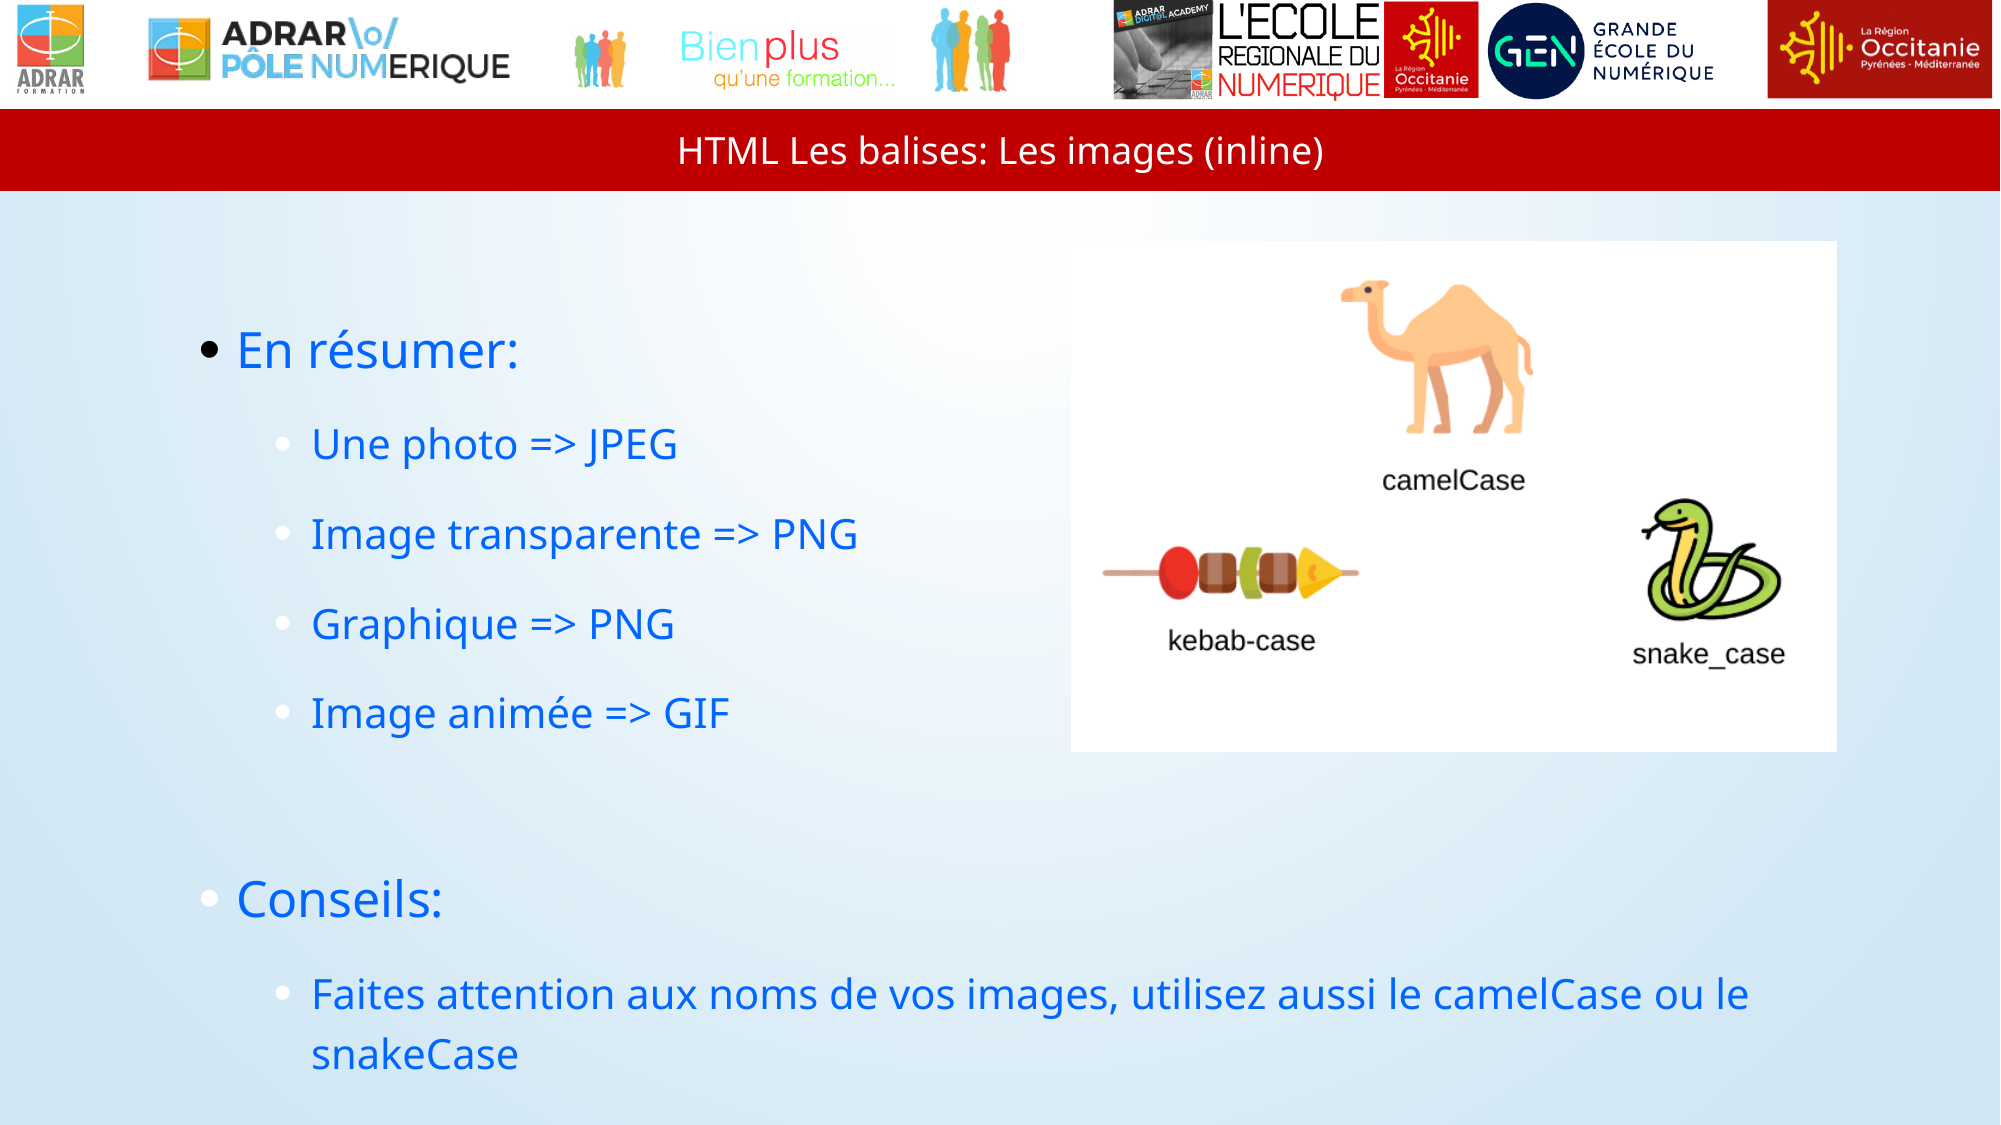

HTML Les balises: Les images (inline)
# En résumer:
Une photo => JPEG
Image transparente => PNG
Graphique => PNG
Image animée => GIF
Conseils:
Faites attention aux noms de vos images, utilisez aussi le camelCase ou le snakeCase
N’utilisez pas des images qui ne vous appartiennent pas pour des projets pros
Utilisez un logiciel de retouche (gimp, photoshop,…) pour redimensionné vos images en amont